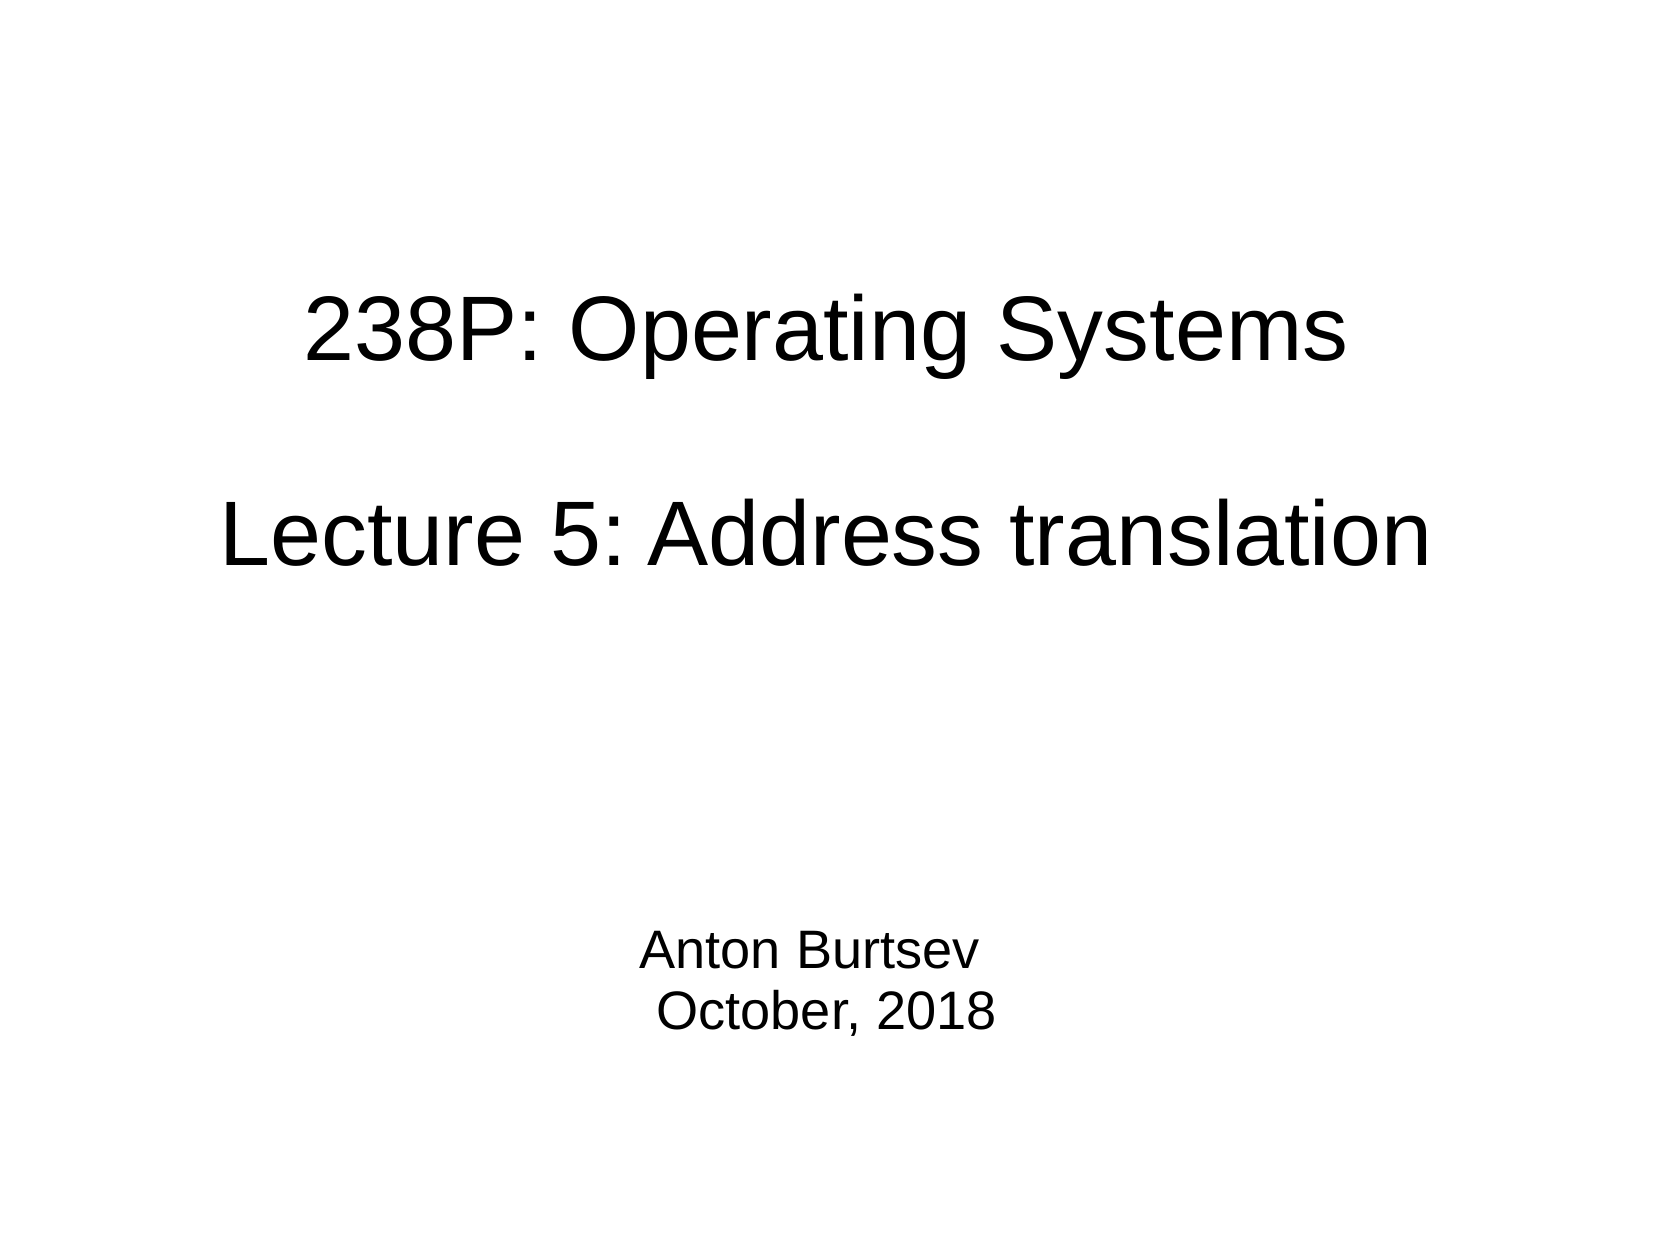

# 238P: Operating Systems Lecture 5: Address translation
Anton Burtsev
October, 2018